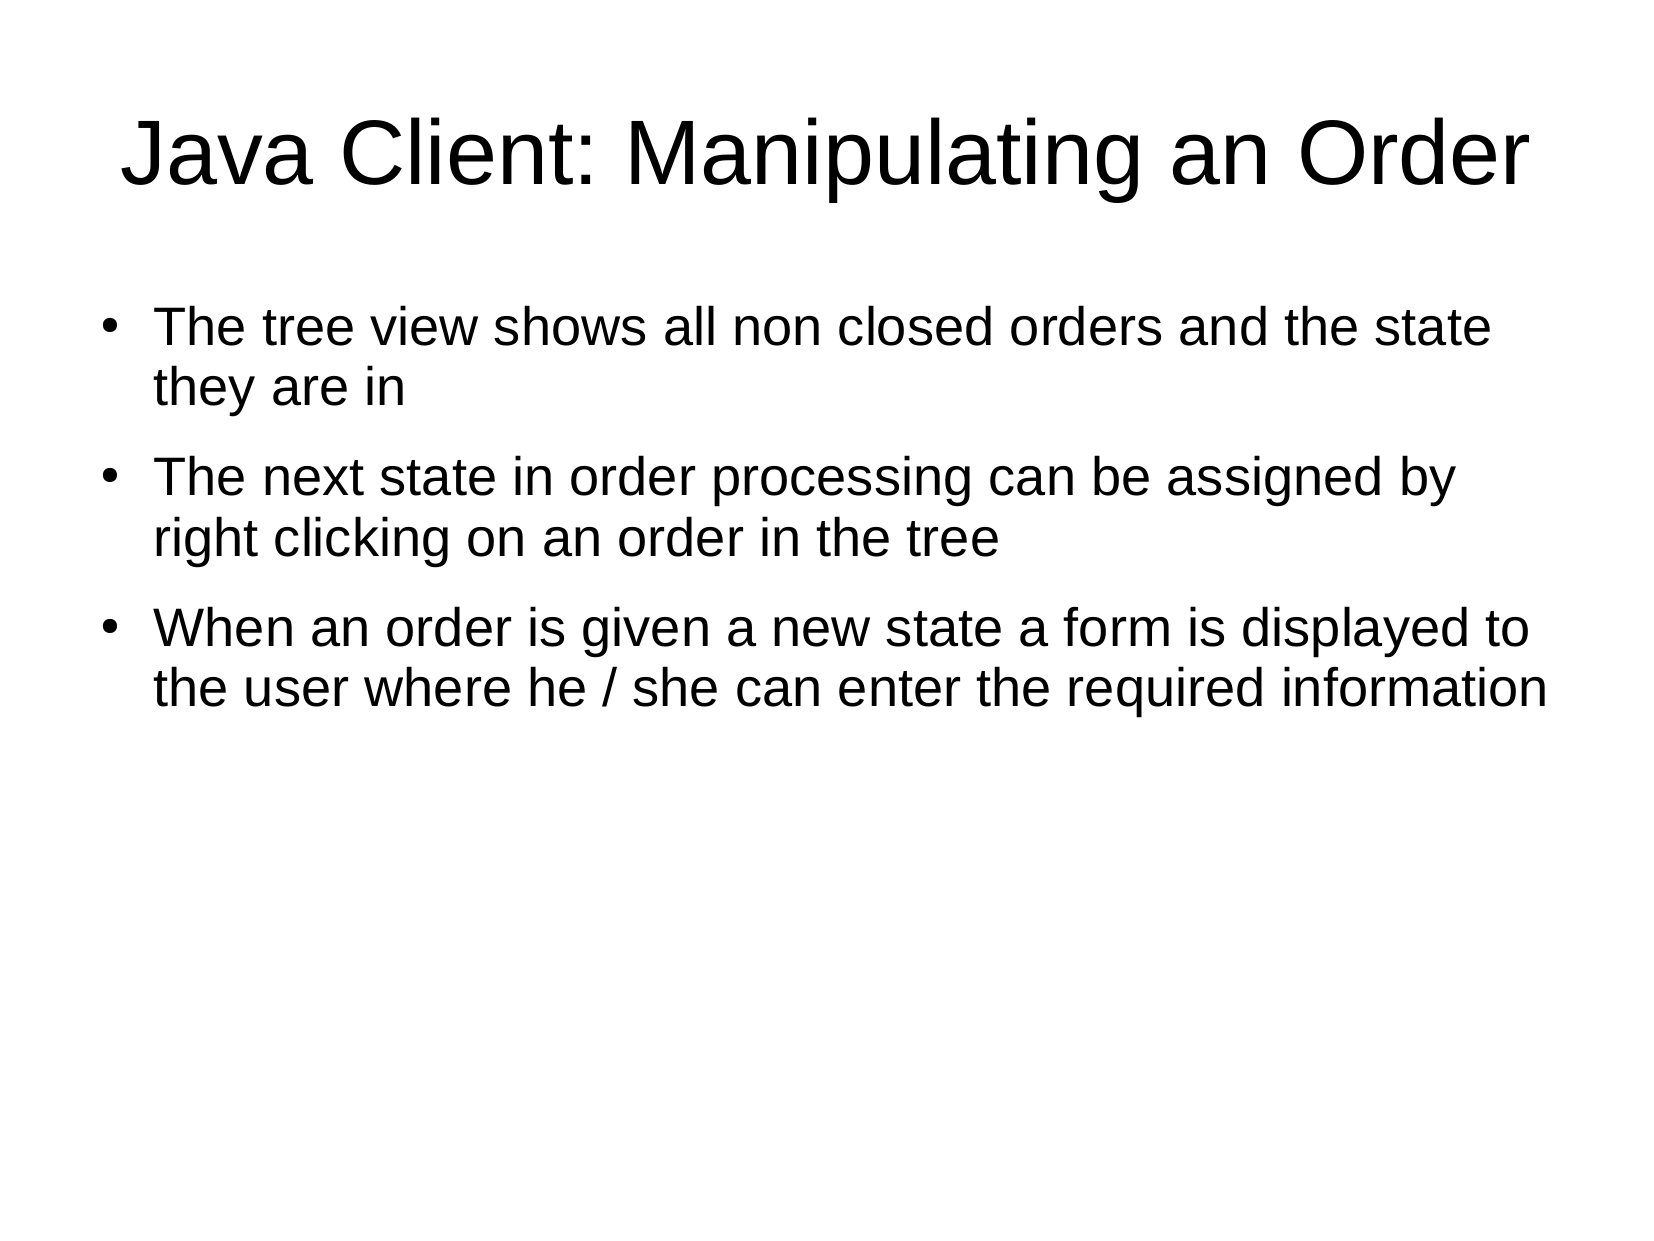

# Java Client: Manipulating an Order
The tree view shows all non closed orders and the state they are in
The next state in order processing can be assigned by right clicking on an order in the tree
When an order is given a new state a form is displayed to the user where he / she can enter the required information